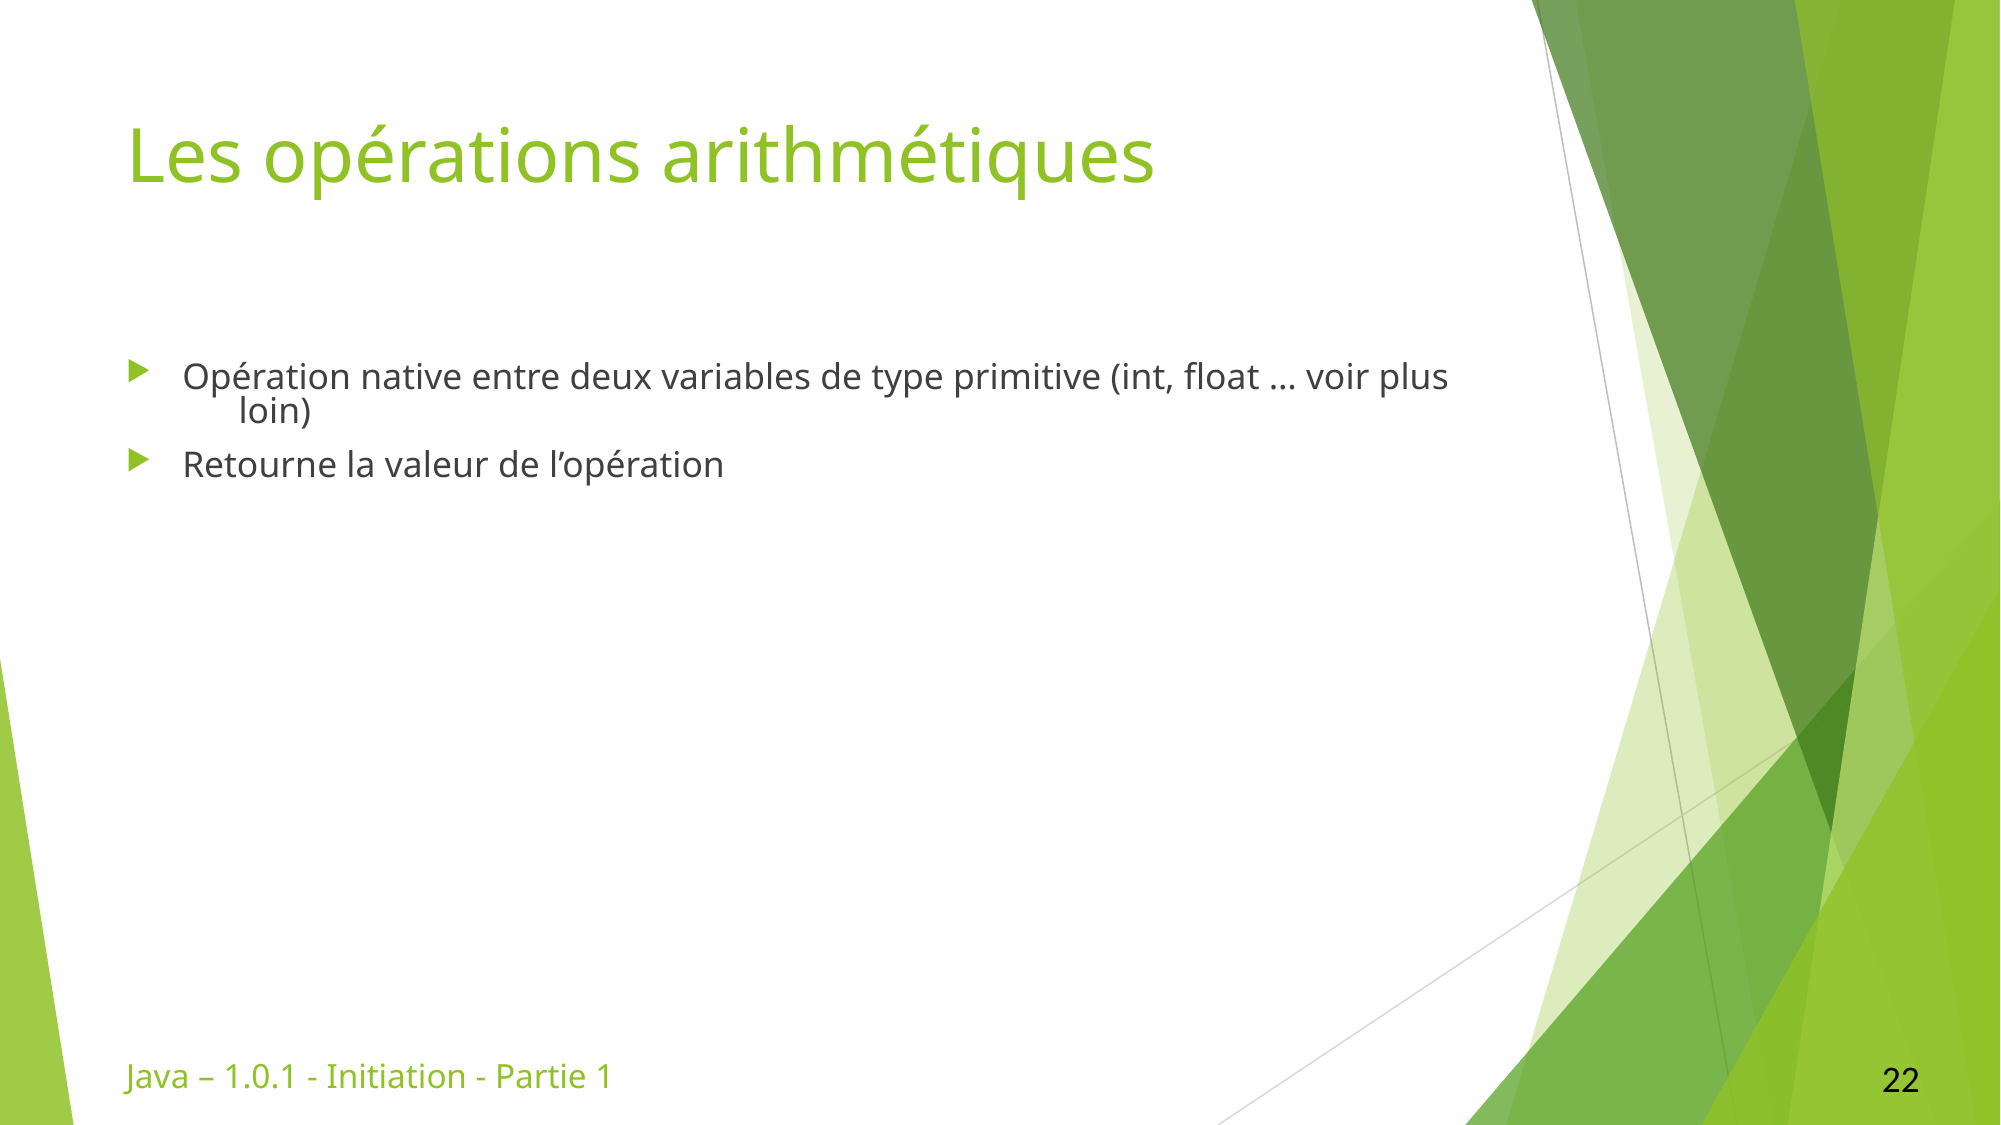

# Les opérations arithmétiques
Opération native entre deux variables de type primitive (int, float … voir plus loin)
Retourne la valeur de l’opération
Java – 1.0.1 - Initiation - Partie 1